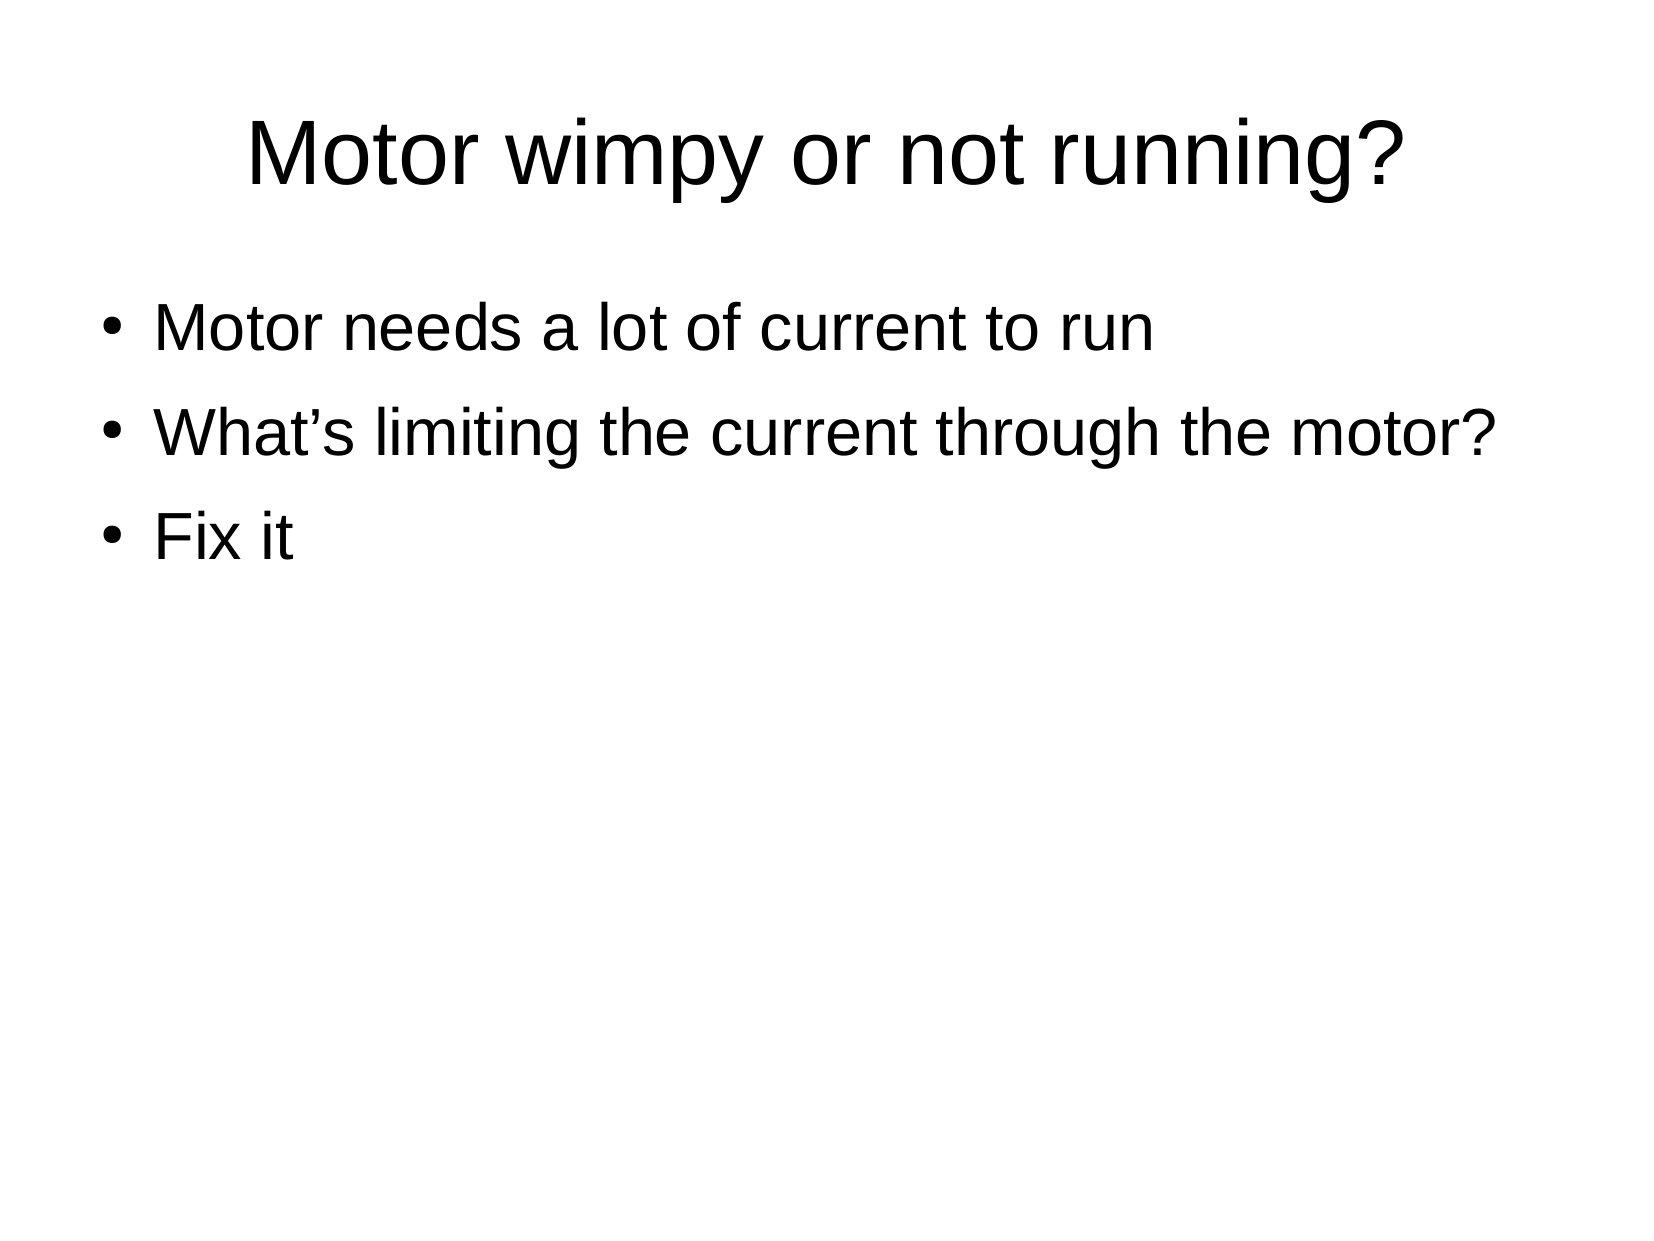

# Motor wimpy or not running?
Motor needs a lot of current to run
What’s limiting the current through the motor?
Fix it